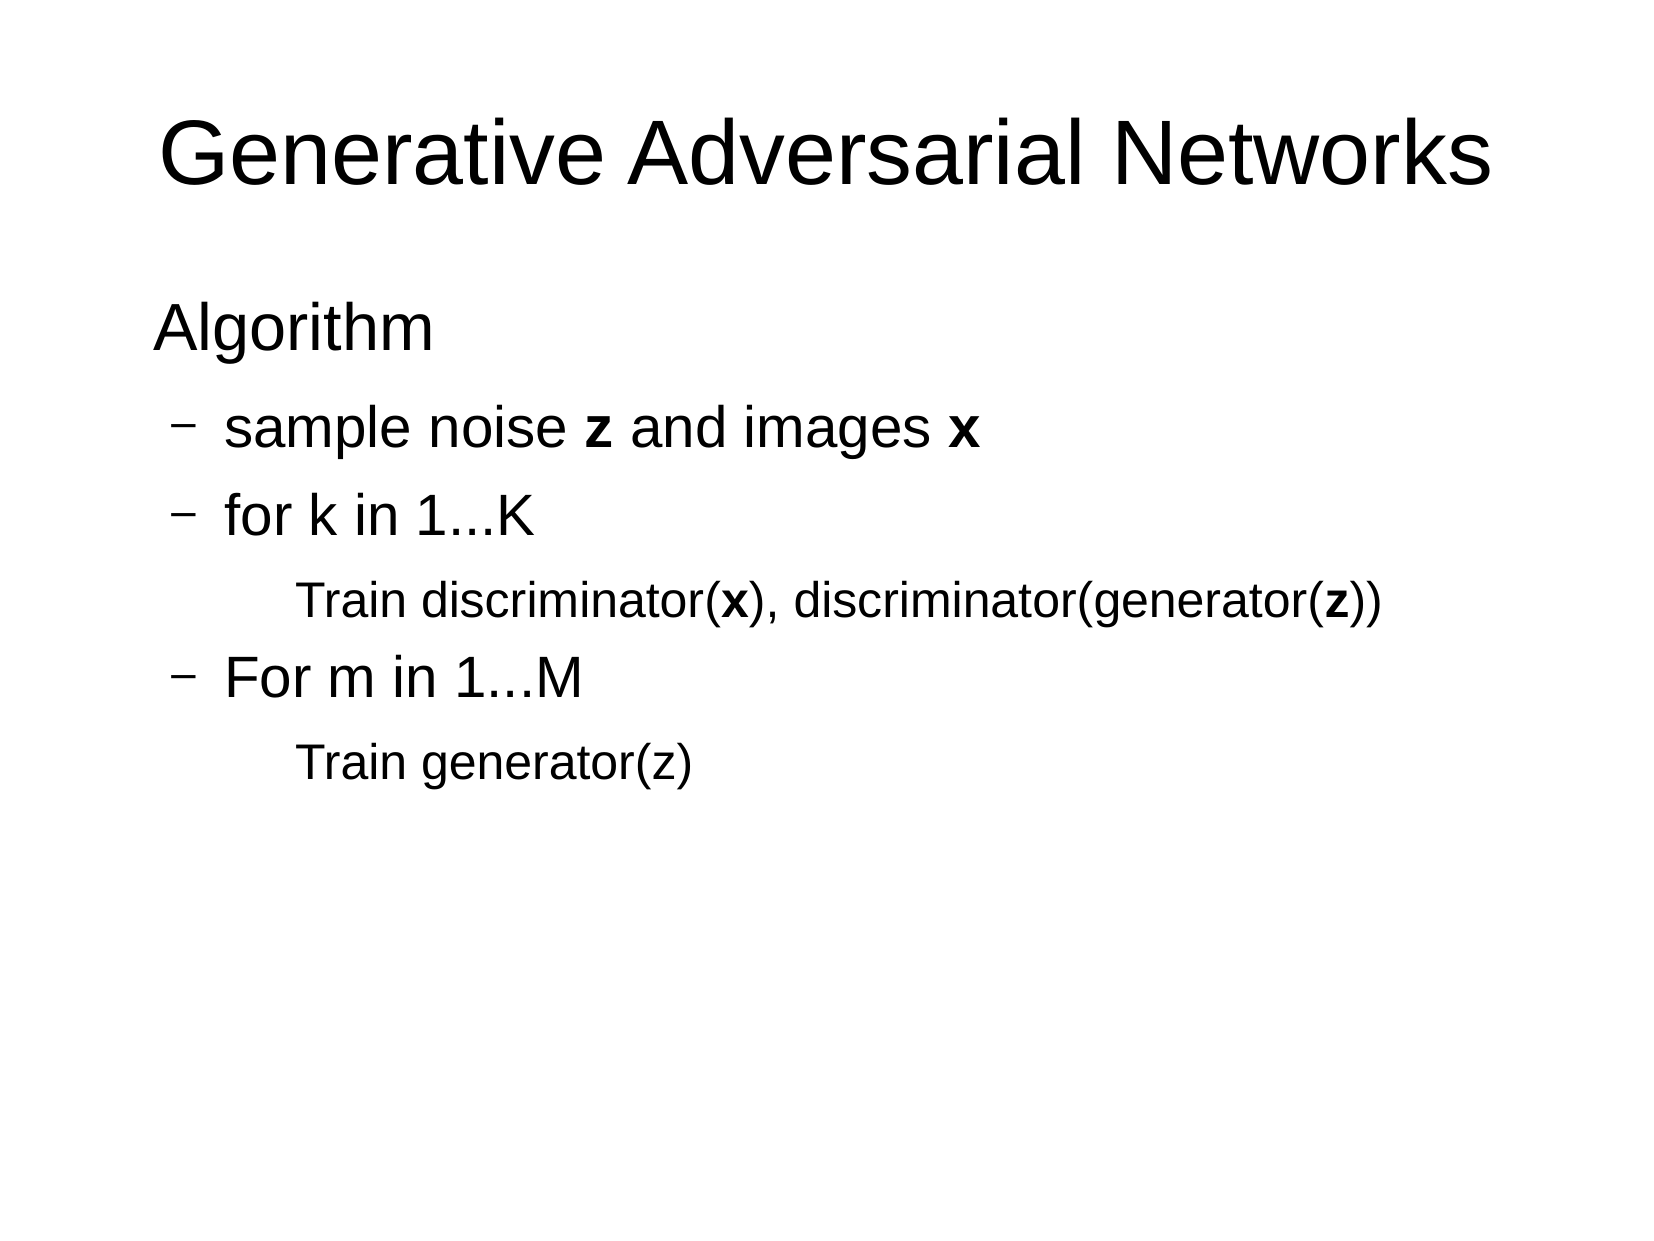

# Generative Adversarial Networks
Algorithm
sample noise z and images x
for k in 1...K
Train discriminator(x), discriminator(generator(z))
For m in 1...M
Train generator(z)